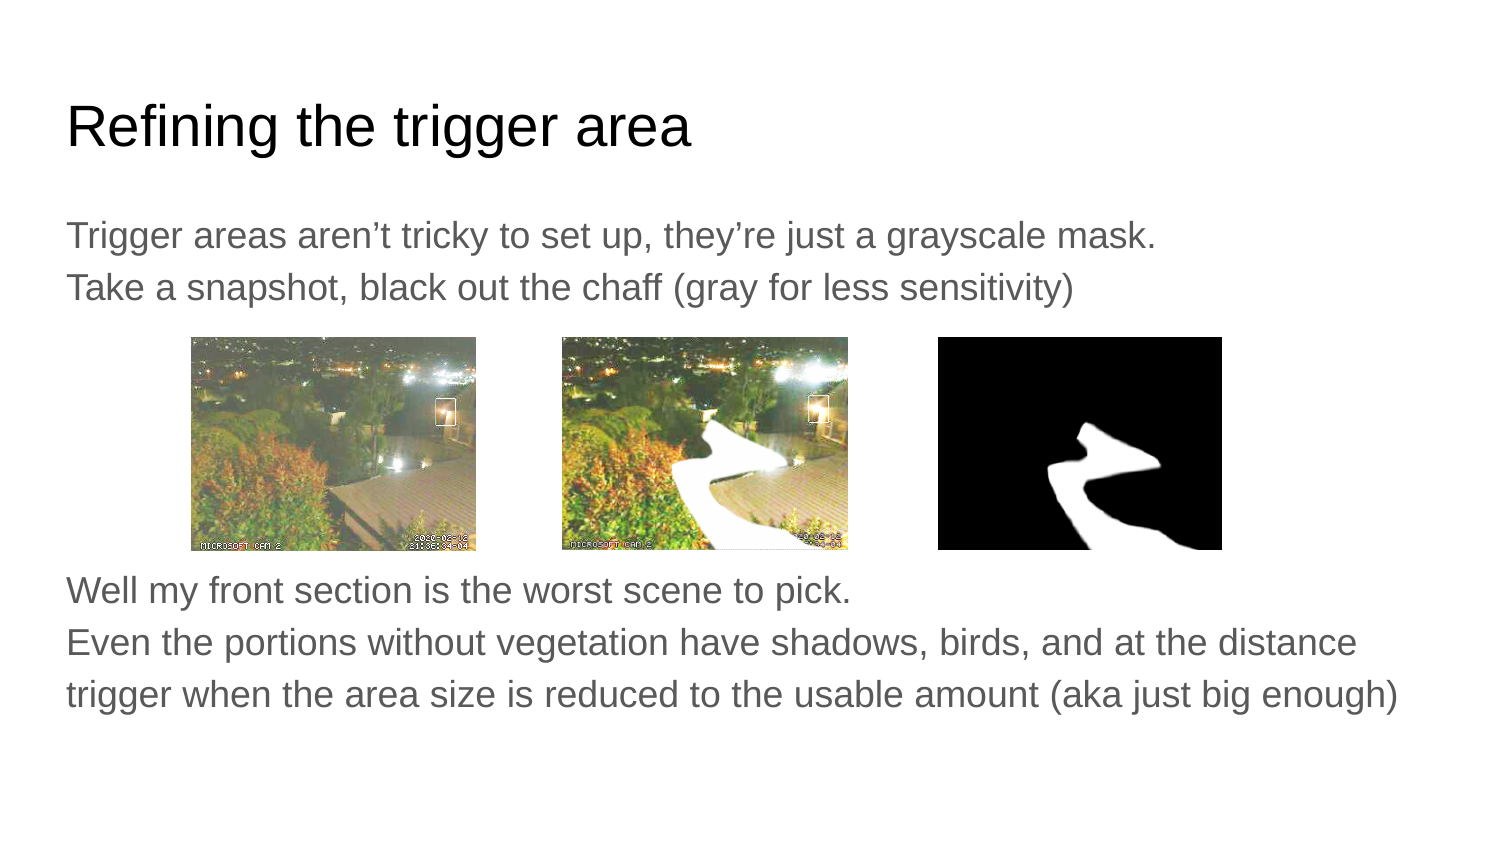

# Refining the trigger area
Trigger areas aren’t tricky to set up, they’re just a grayscale mask.
Take a snapshot, black out the chaff (gray for less sensitivity)
Well my front section is the worst scene to pick.
Even the portions without vegetation have shadows, birds, and at the distance trigger when the area size is reduced to the usable amount (aka just big enough)